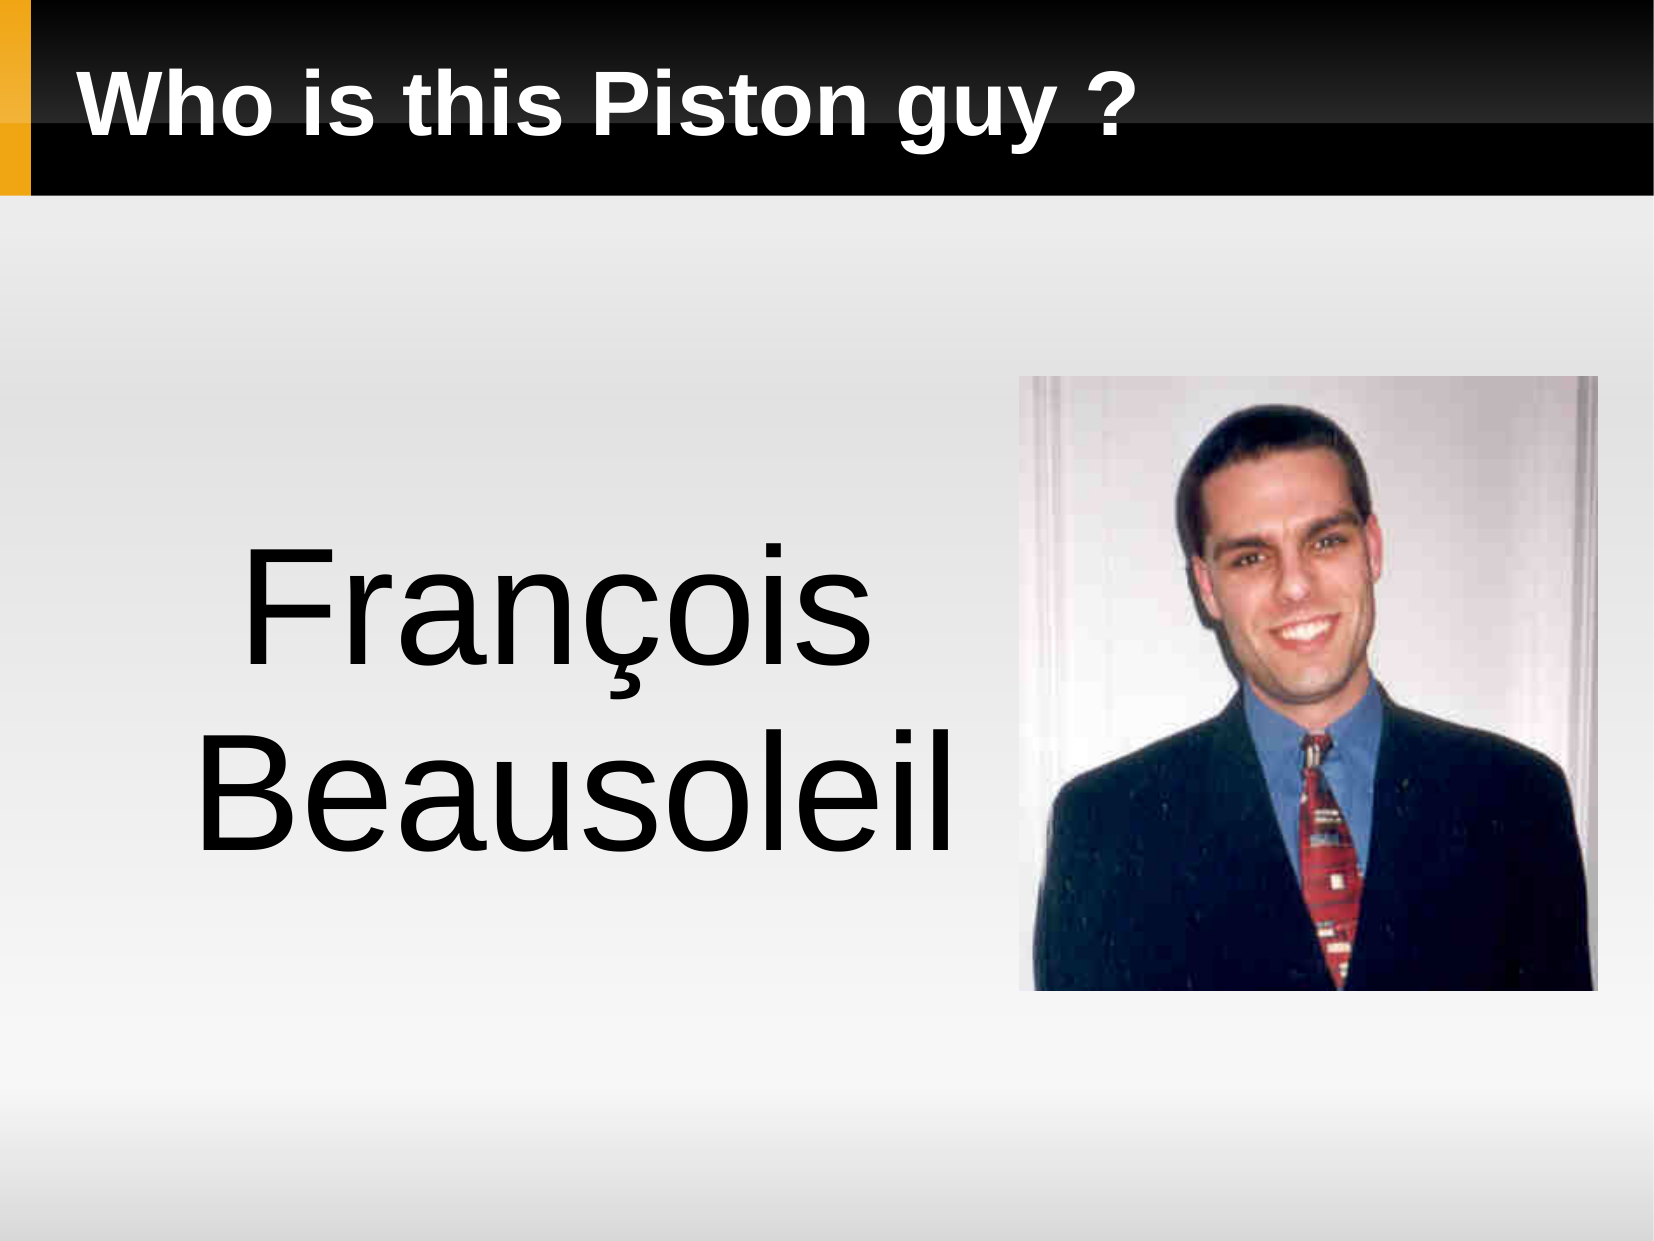

# Who is this Piston guy ?
François Beausoleil